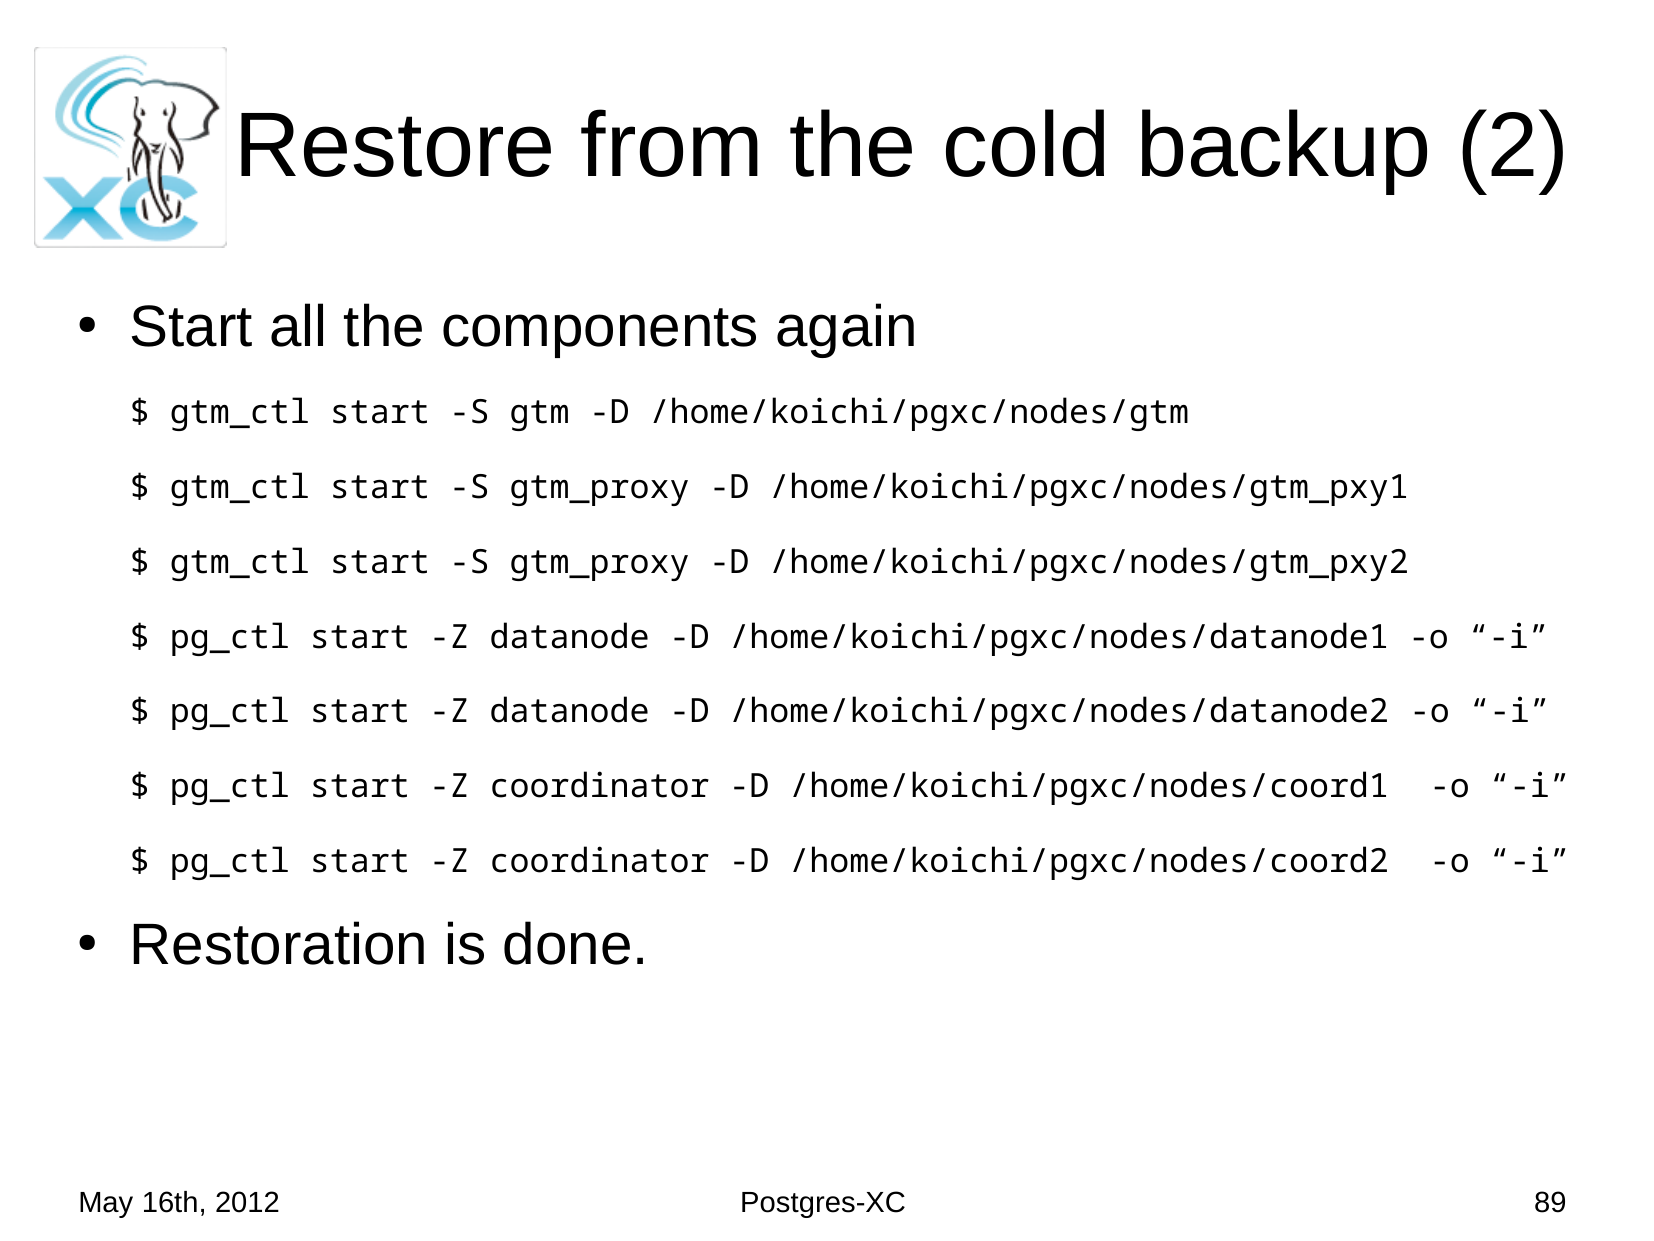

# Restore from the cold backup (2)
Start all the components again
$ gtm_ctl start -S gtm -D /home/koichi/pgxc/nodes/gtm
$ gtm_ctl start -S gtm_proxy -D /home/koichi/pgxc/nodes/gtm_pxy1
$ gtm_ctl start -S gtm_proxy -D /home/koichi/pgxc/nodes/gtm_pxy2
$ pg_ctl start -Z datanode -D /home/koichi/pgxc/nodes/datanode1 -o “-i”
$ pg_ctl start -Z datanode -D /home/koichi/pgxc/nodes/datanode2 -o “-i”
$ pg_ctl start -Z coordinator -D /home/koichi/pgxc/nodes/coord1 -o “-i”
$ pg_ctl start -Z coordinator -D /home/koichi/pgxc/nodes/coord2 -o “-i”
Restoration is done.
89